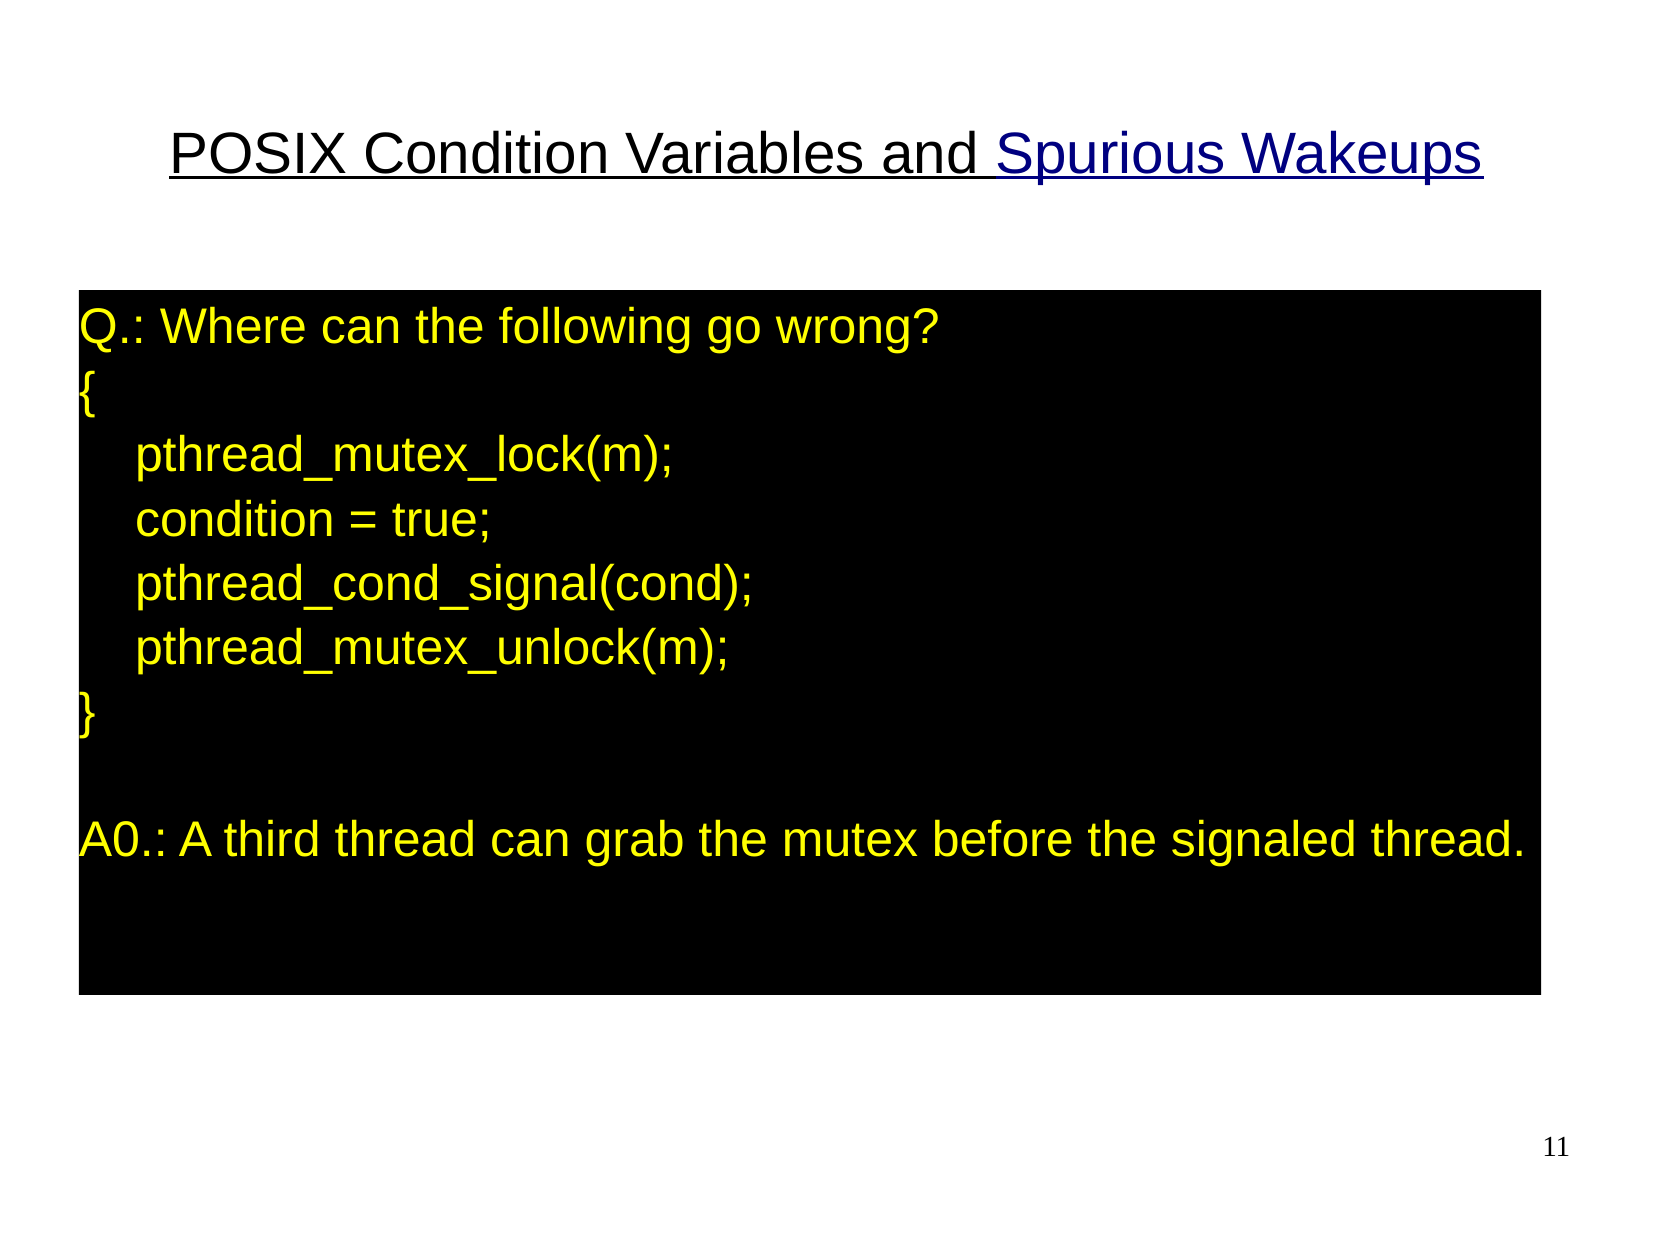

# POSIX Condition Variables and Spurious Wakeups
Q.: Where can the following go wrong?
{
 pthread_mutex_lock(m);
 condition = true;
 pthread_cond_signal(cond);
 pthread_mutex_unlock(m);
}
A0.: A third thread can grab the mutex before the signaled thread.
11